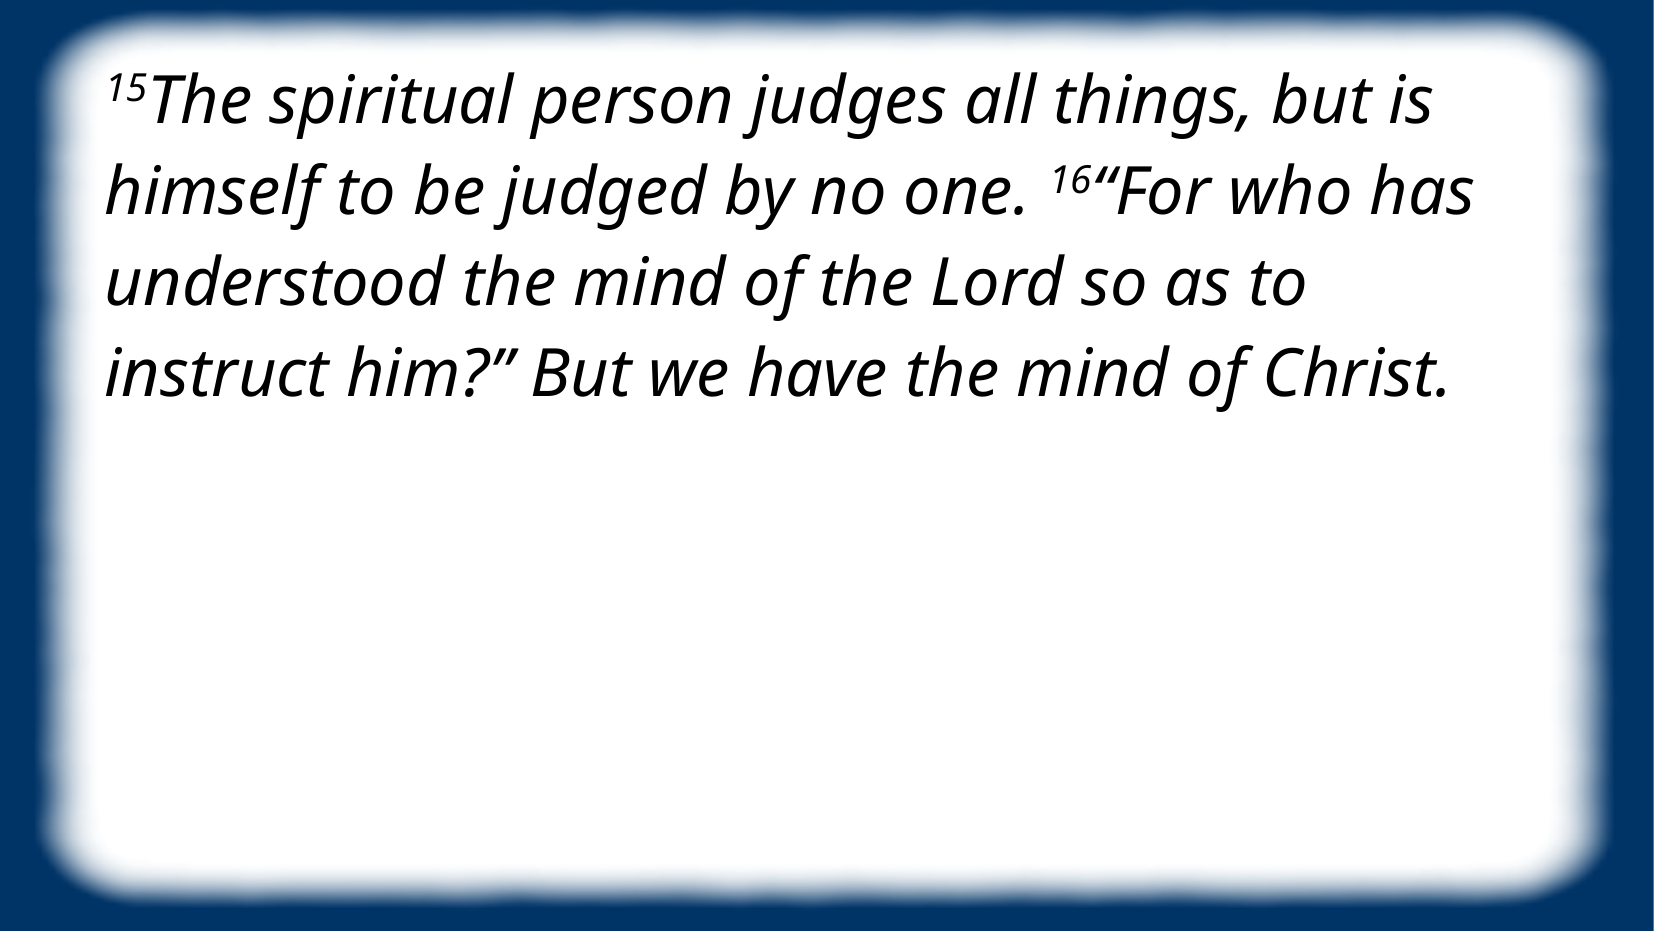

15The spiritual person judges all things, but is himself to be judged by no one. 16“For who has understood the mind of the Lord so as to instruct him?” But we have the mind of Christ.